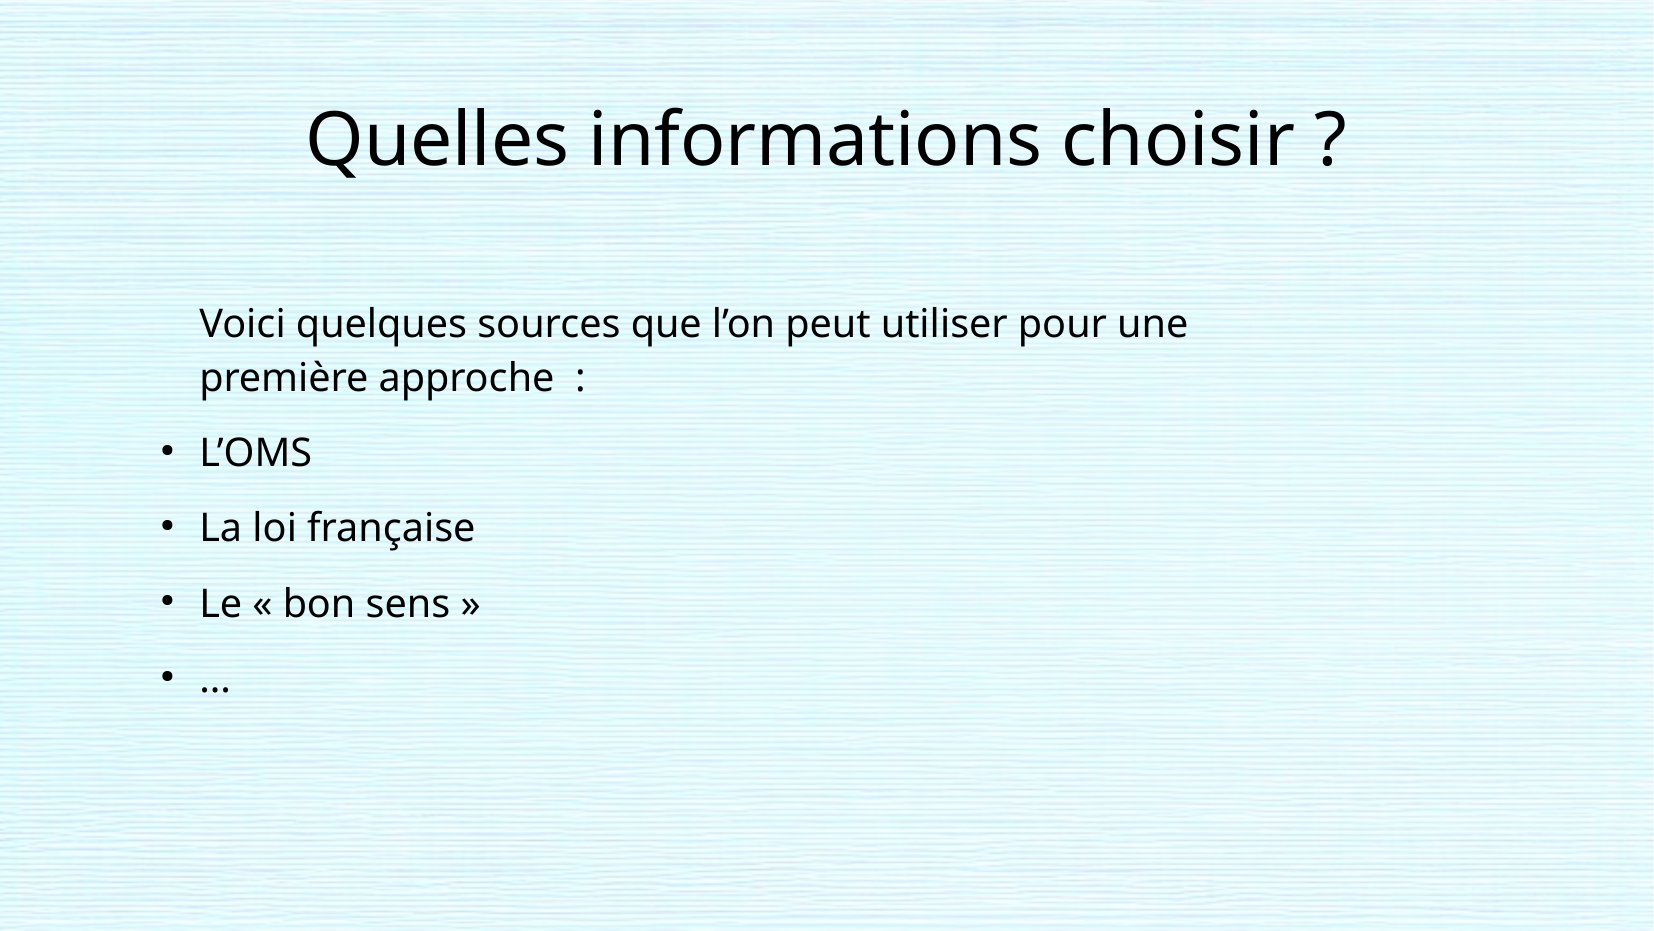

# Quelles informations choisir ?
Voici quelques sources que l’on peut utiliser pour une première approche  :
L’OMS
La loi française
Le « bon sens »
...